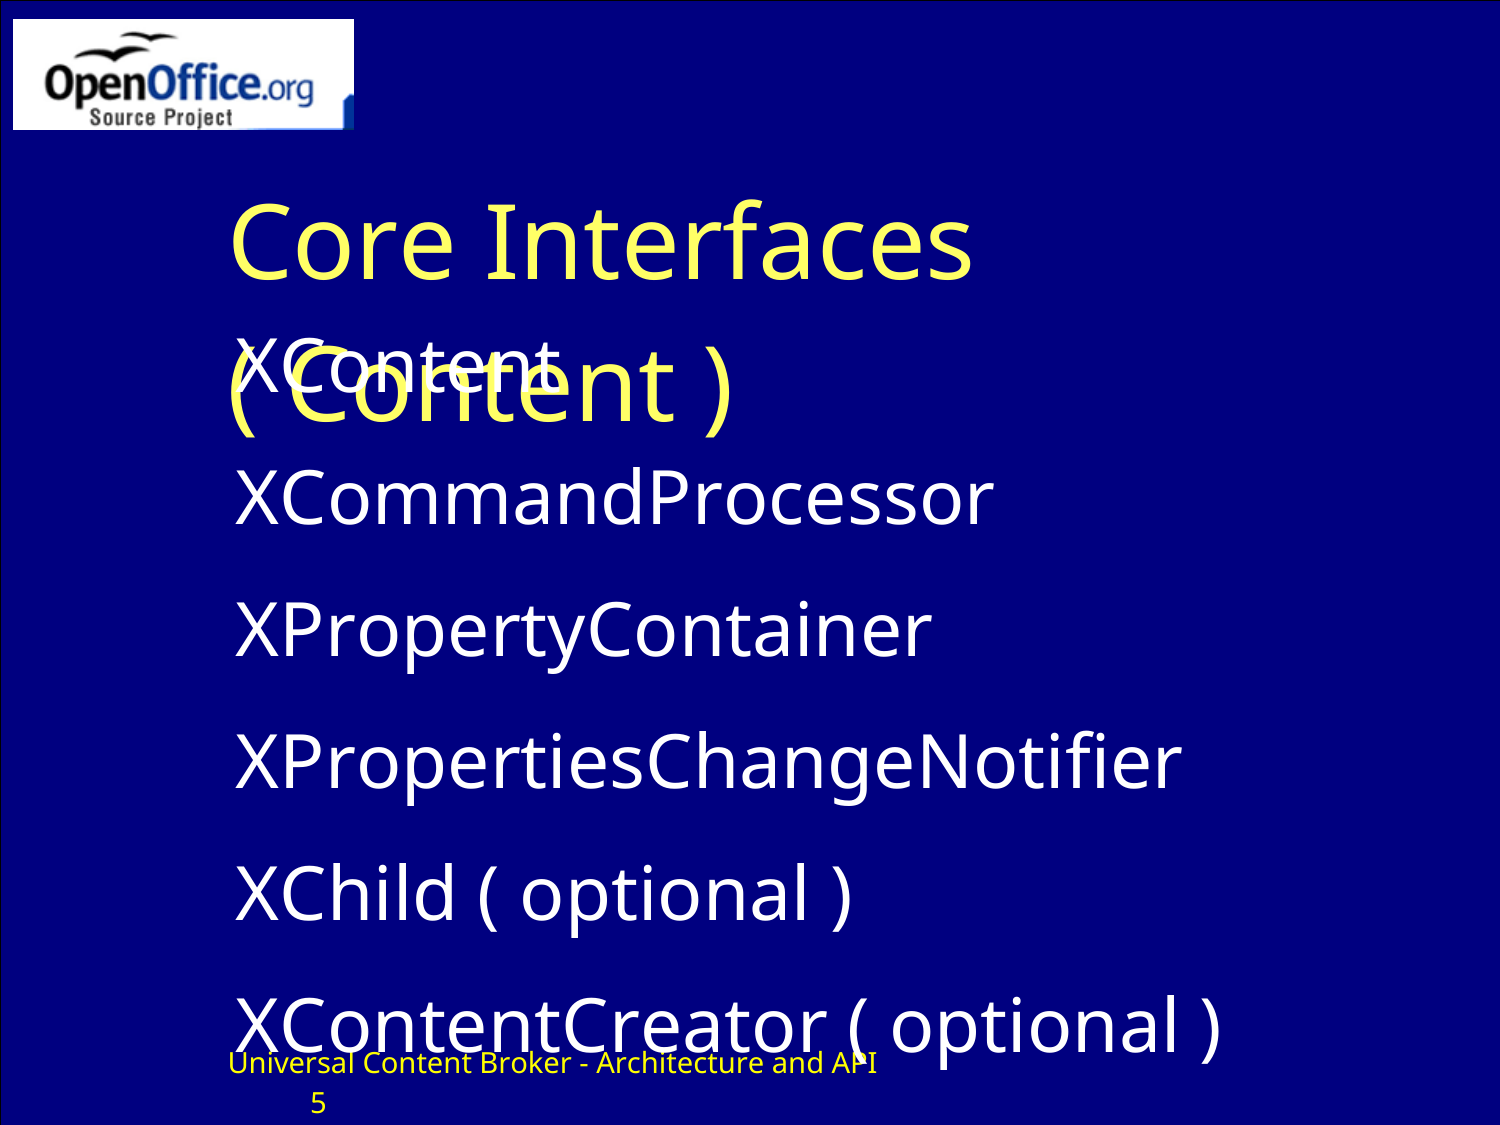

# Core Interfaces ( Content )
XContent
XCommandProcessor
XPropertyContainer
XPropertiesChangeNotifier
XChild ( optional )
XContentCreator ( optional )